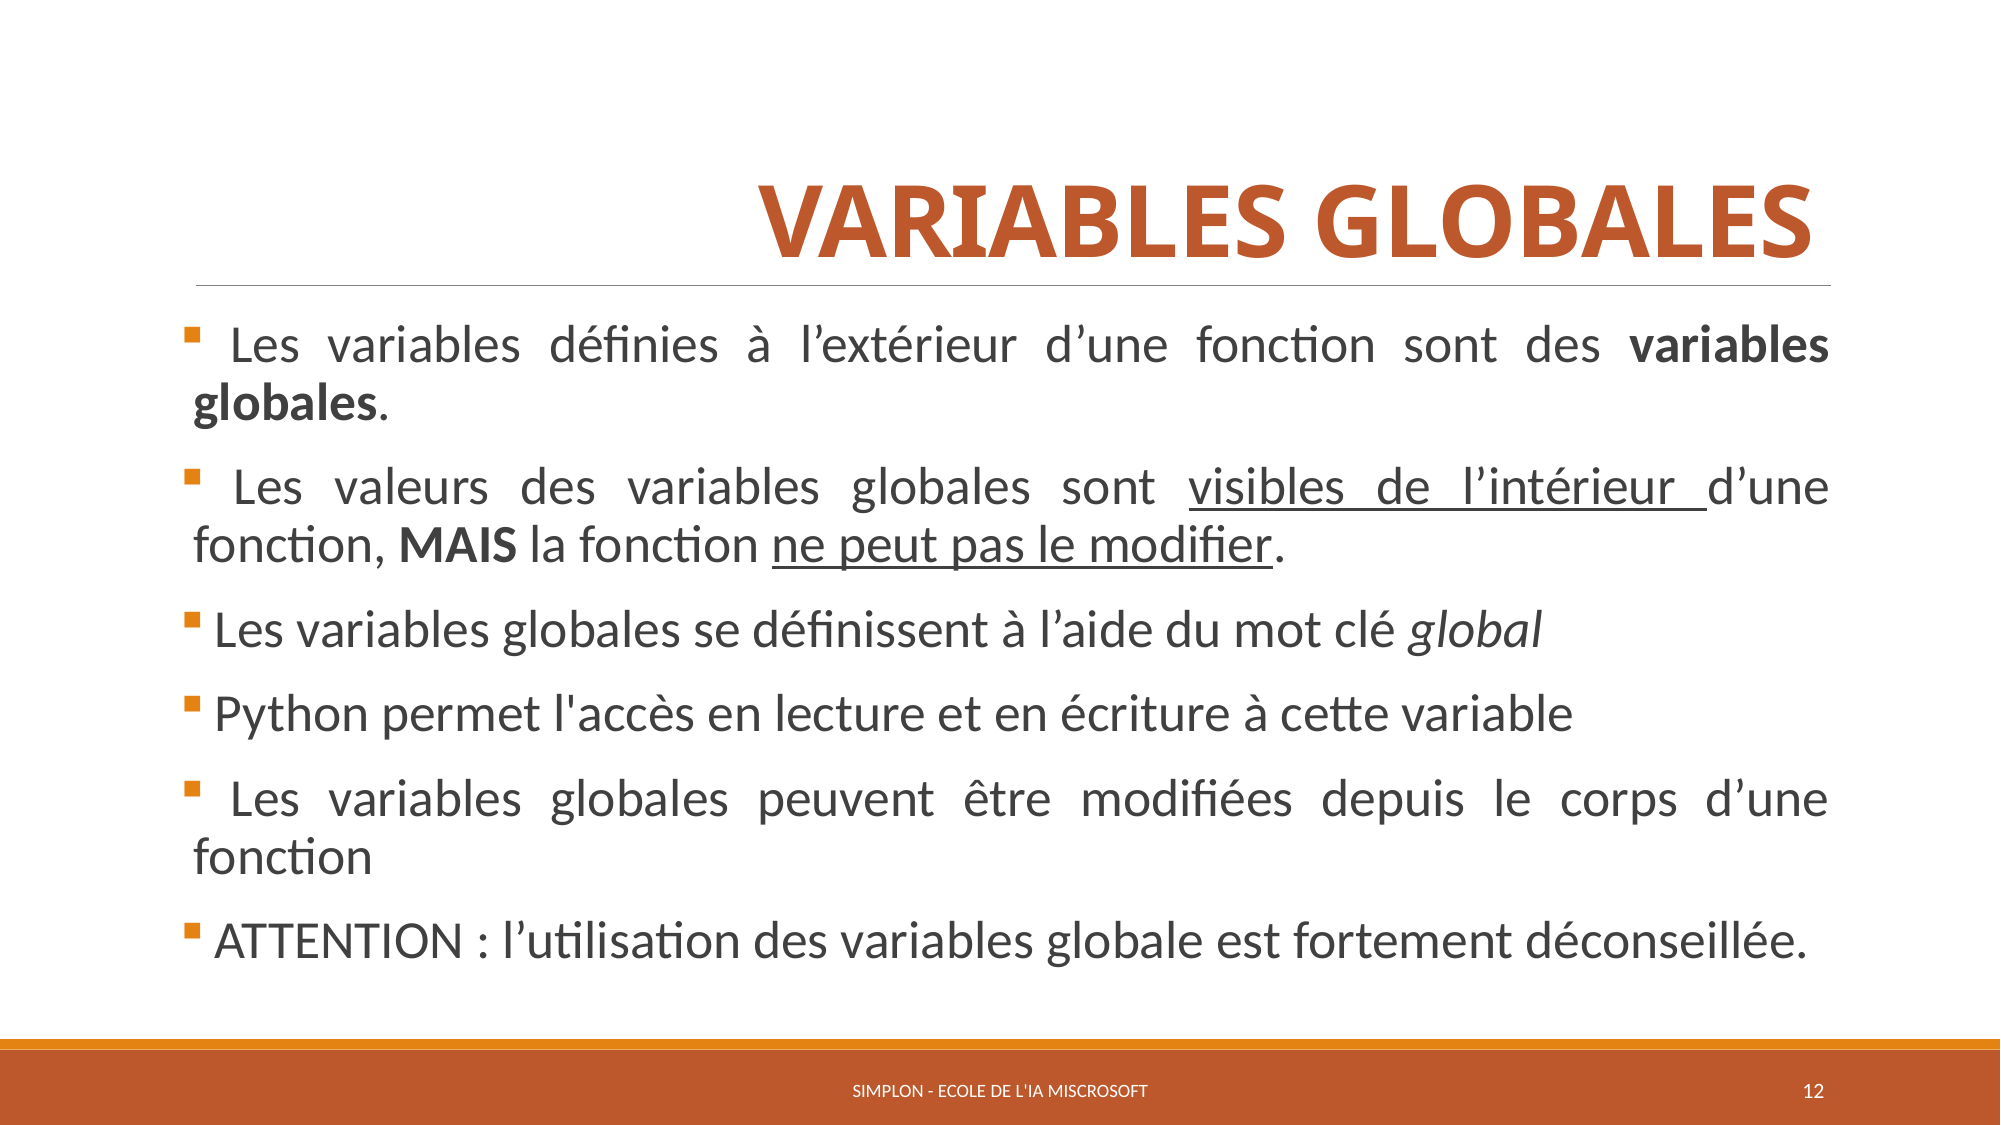

VARIABLES GLOBALES
 Les variables définies à l’extérieur d’une fonction sont des variables globales.
 Les valeurs des variables globales sont visibles de l’intérieur d’une fonction, MAIS la fonction ne peut pas le modifier.
 Les variables globales se définissent à l’aide du mot clé global
 Python permet l'accès en lecture et en écriture à cette variable
 Les variables globales peuvent être modifiées depuis le corps d’une fonction
 ATTENTION : l’utilisation des variables globale est fortement déconseillée.
Simplon - Ecole de l'IA Miscrosoft